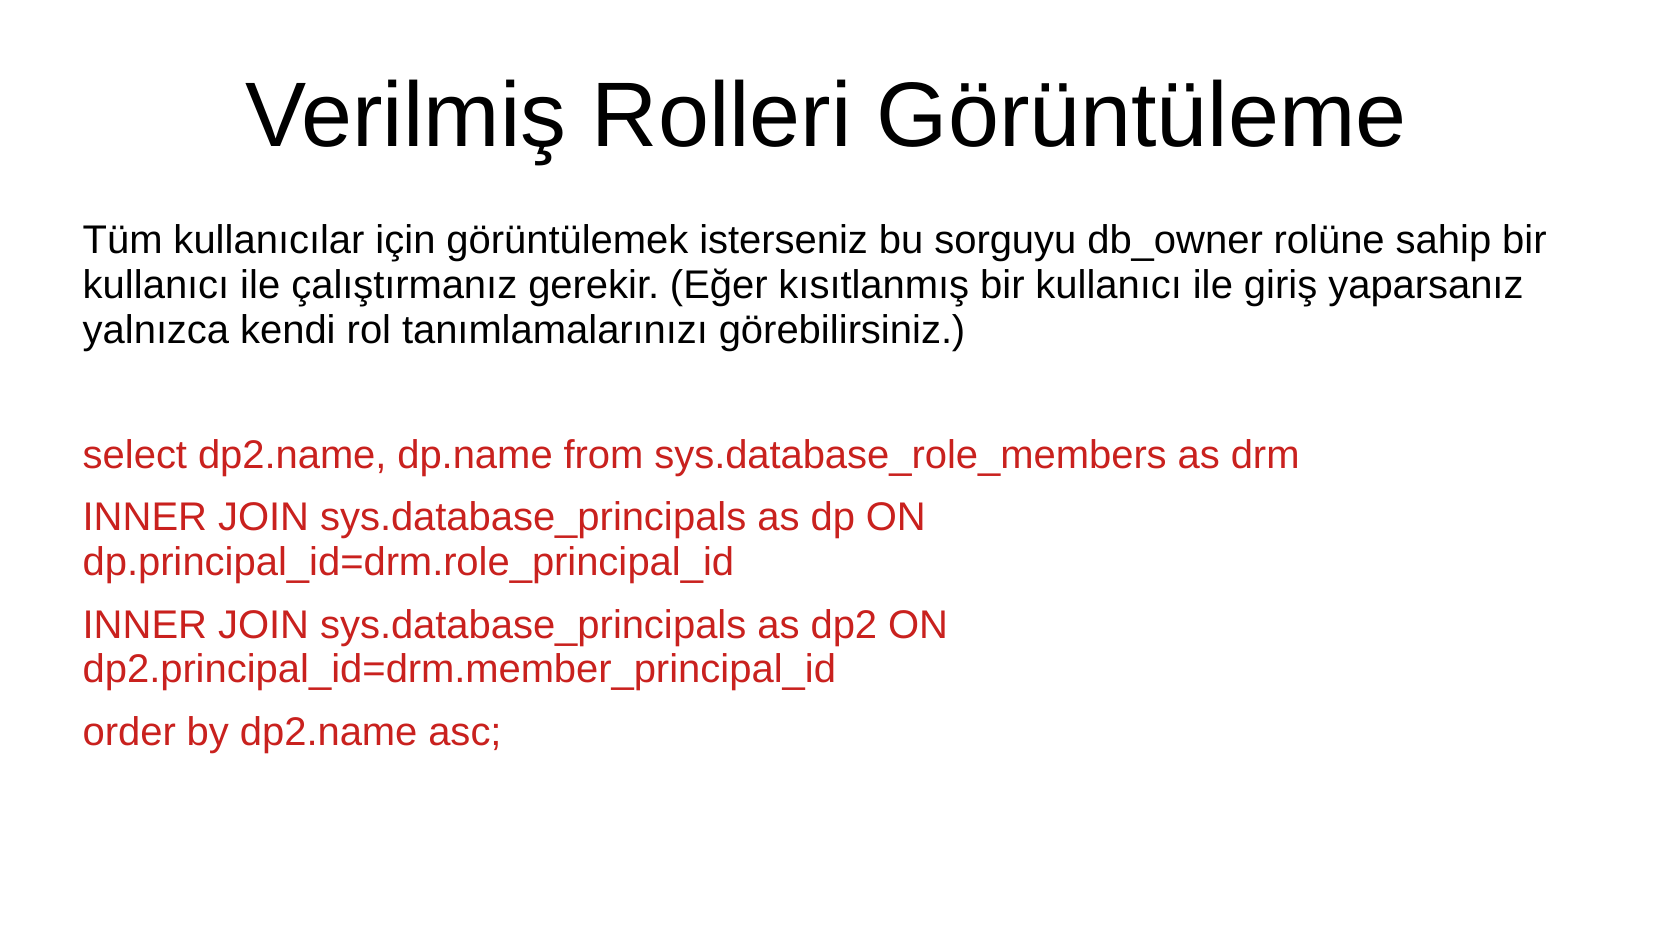

# Verilmiş Rolleri Görüntüleme
Tüm kullanıcılar için görüntülemek isterseniz bu sorguyu db_owner rolüne sahip bir kullanıcı ile çalıştırmanız gerekir. (Eğer kısıtlanmış bir kullanıcı ile giriş yaparsanız yalnızca kendi rol tanımlamalarınızı görebilirsiniz.)
select dp2.name, dp.name from sys.database_role_members as drm
INNER JOIN sys.database_principals as dp ON dp.principal_id=drm.role_principal_id
INNER JOIN sys.database_principals as dp2 ON dp2.principal_id=drm.member_principal_id
order by dp2.name asc;